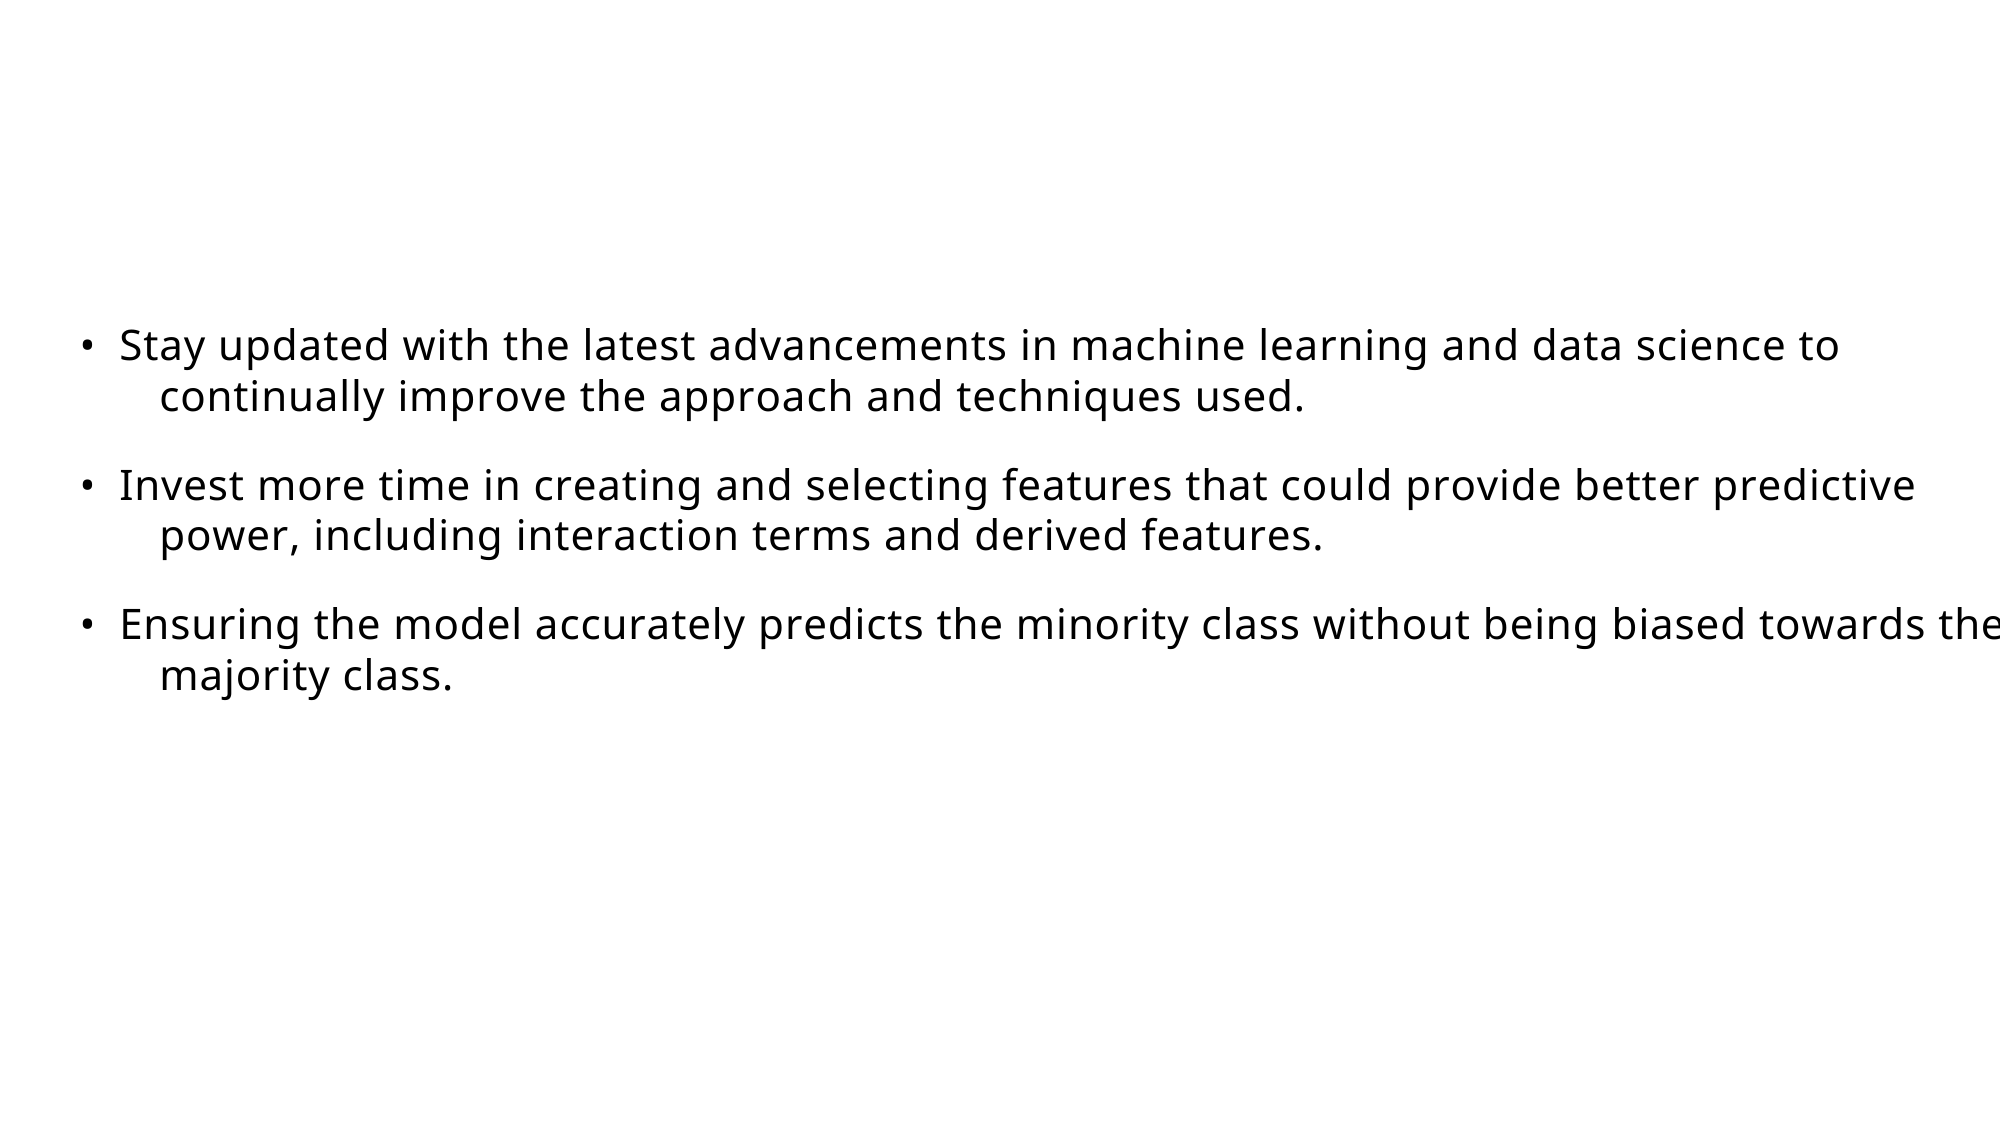

Future Improvements
Stay updated with the latest advancements in machine learning and data science to continually improve the approach and techniques used.
Invest more time in creating and selecting features that could provide better predictive power, including interaction terms and derived features.
Ensuring the model accurately predicts the minority class without being biased towards the majority class.